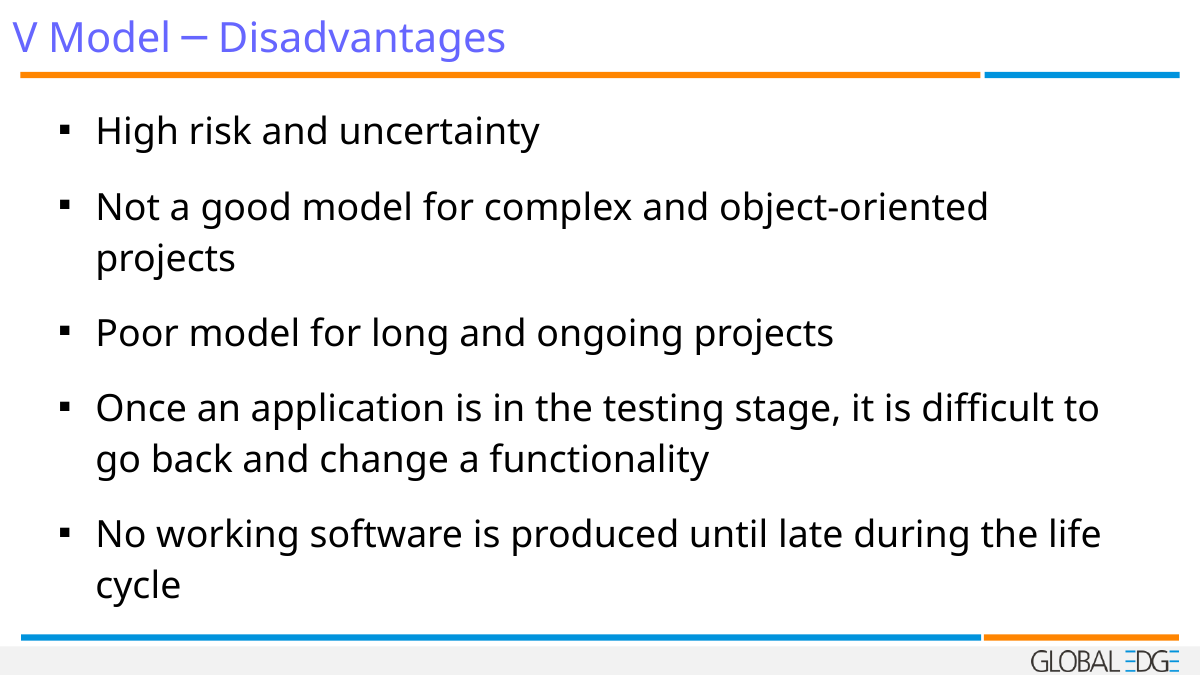

# V Model ─ Disadvantages
High risk and uncertainty
Not a good model for complex and object-oriented projects
Poor model for long and ongoing projects
Once an application is in the testing stage, it is difficult to go back and change a functionality
No working software is produced until late during the life cycle